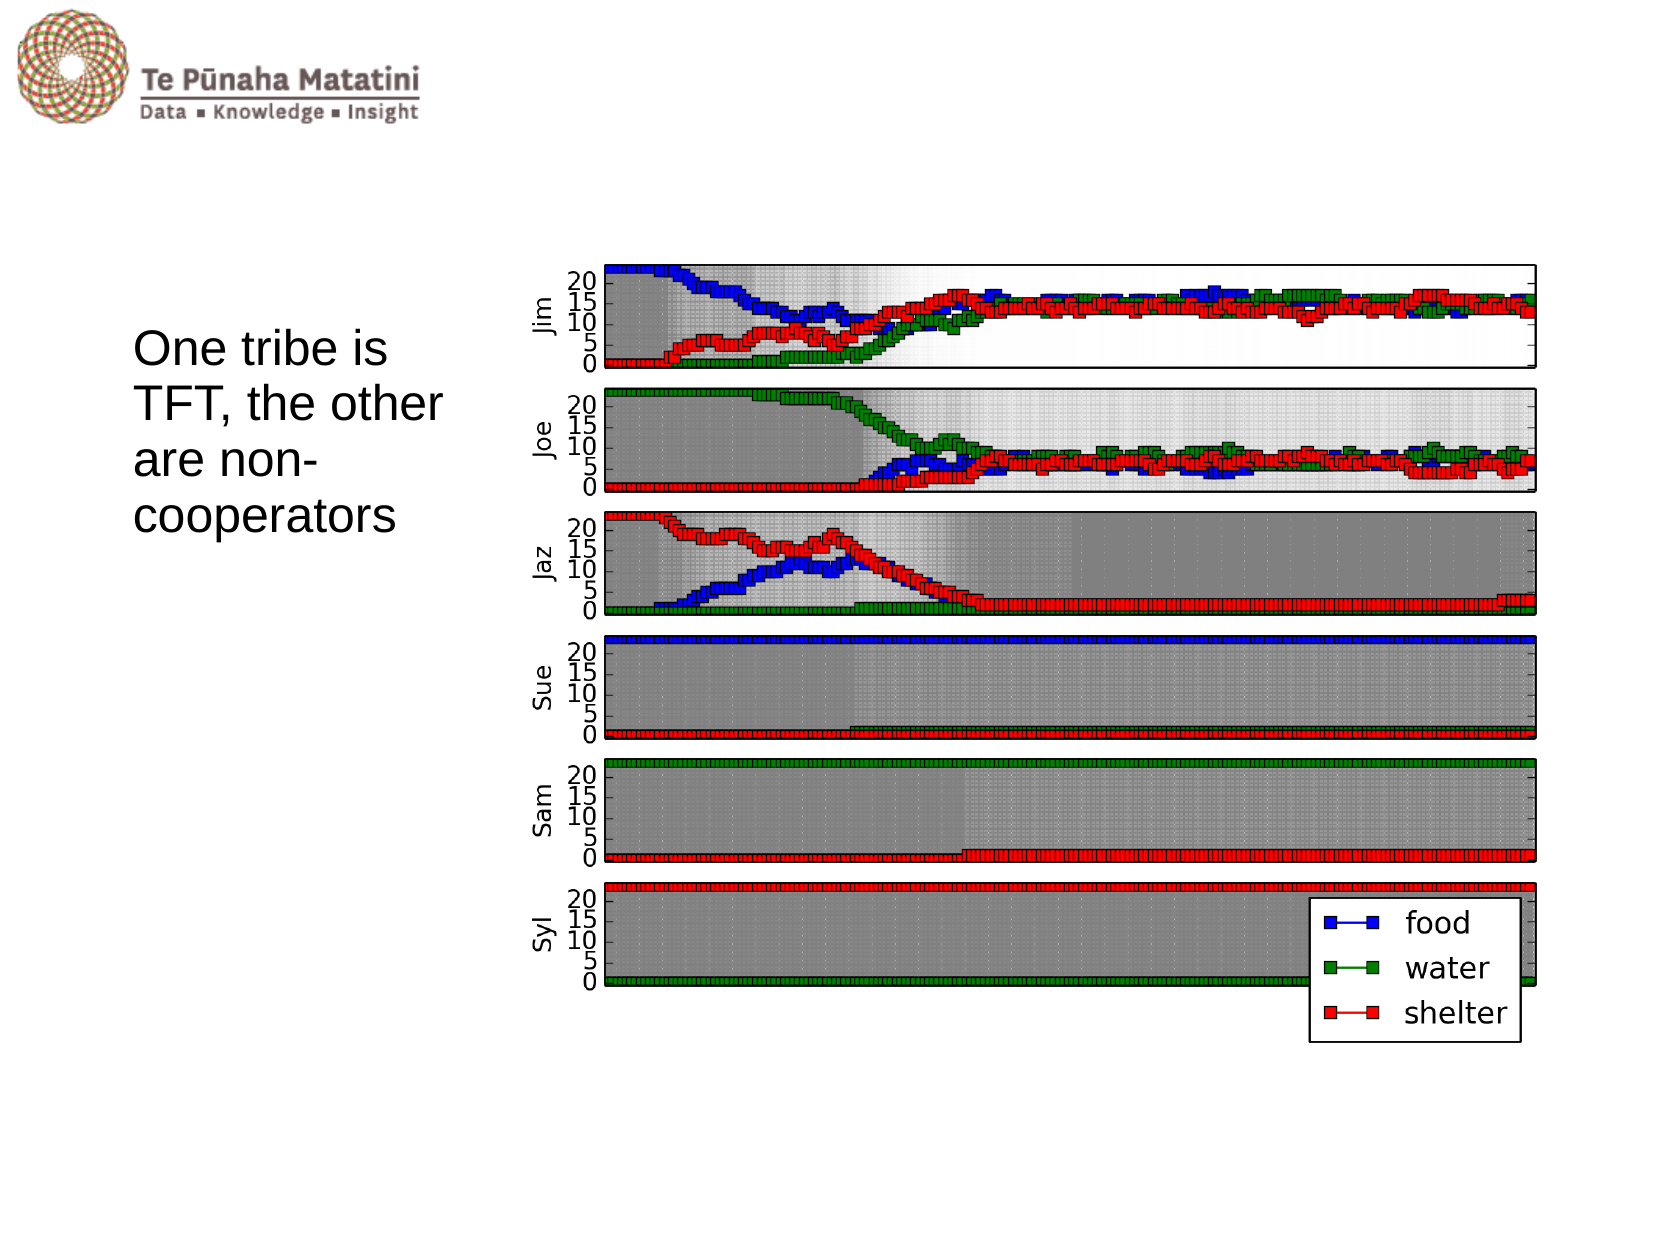

One tribe is TFT, the other are non-cooperators